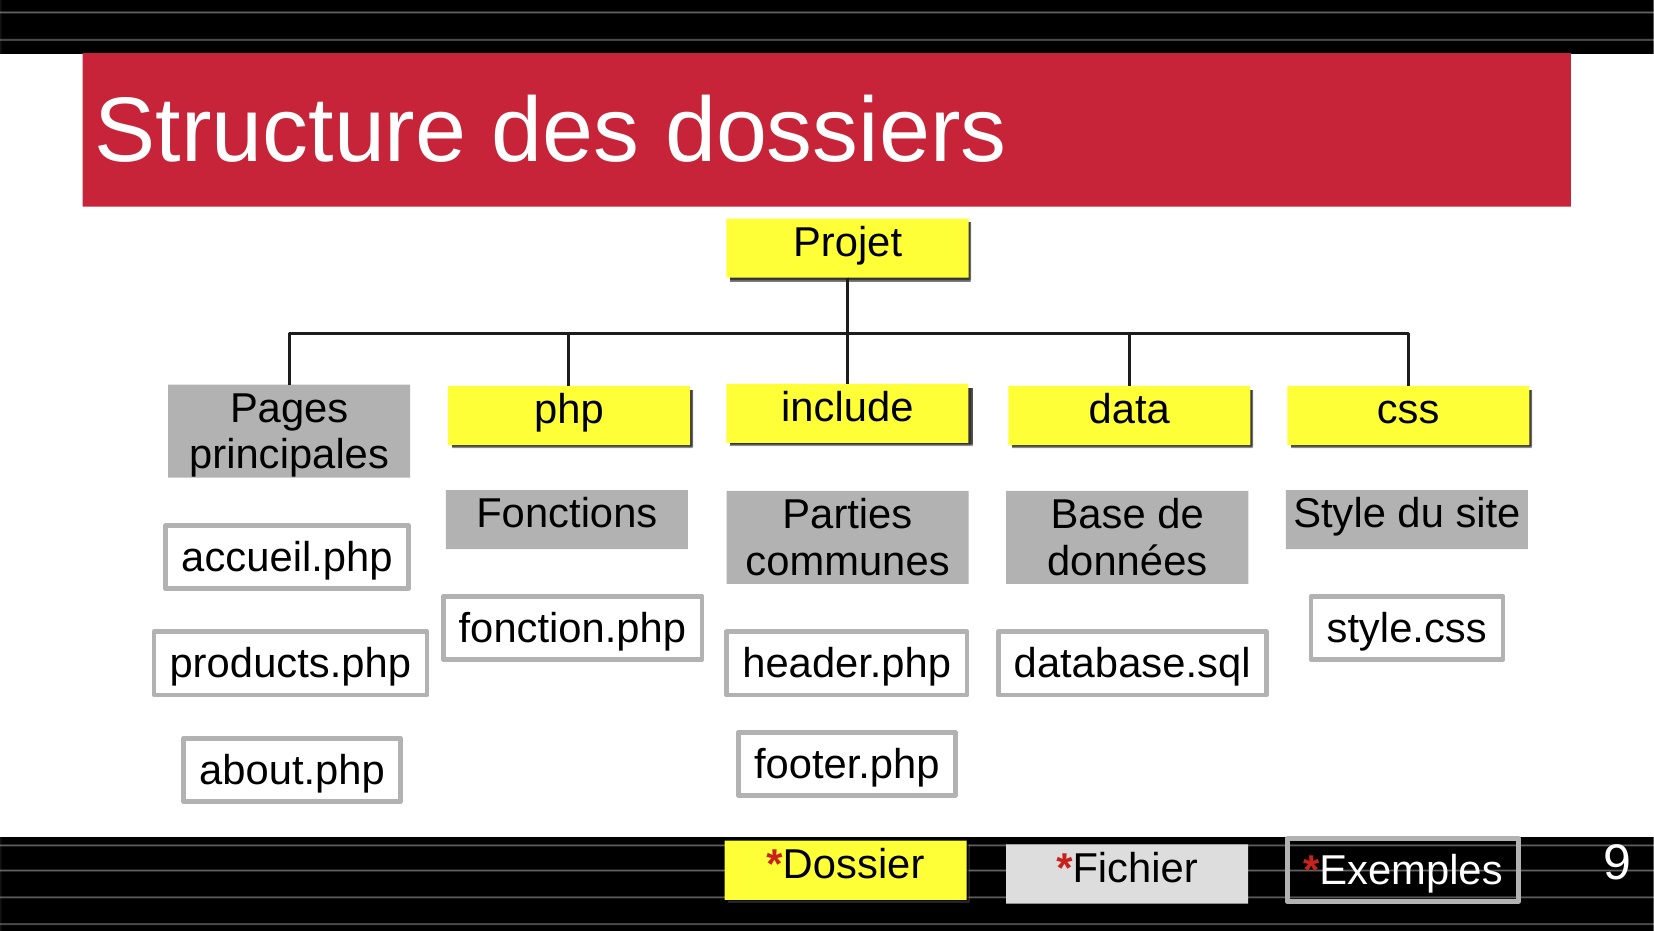

# Structure des dossiers
Projet
include
Pages principales
php
data
css
Fonctions
Style du site
Parties communes
Base de données
accueil.php
fonction.php
style.css
products.php
header.php
database.sql
footer.php
about.php
9
*Exemples
*Dossier
*Fichier